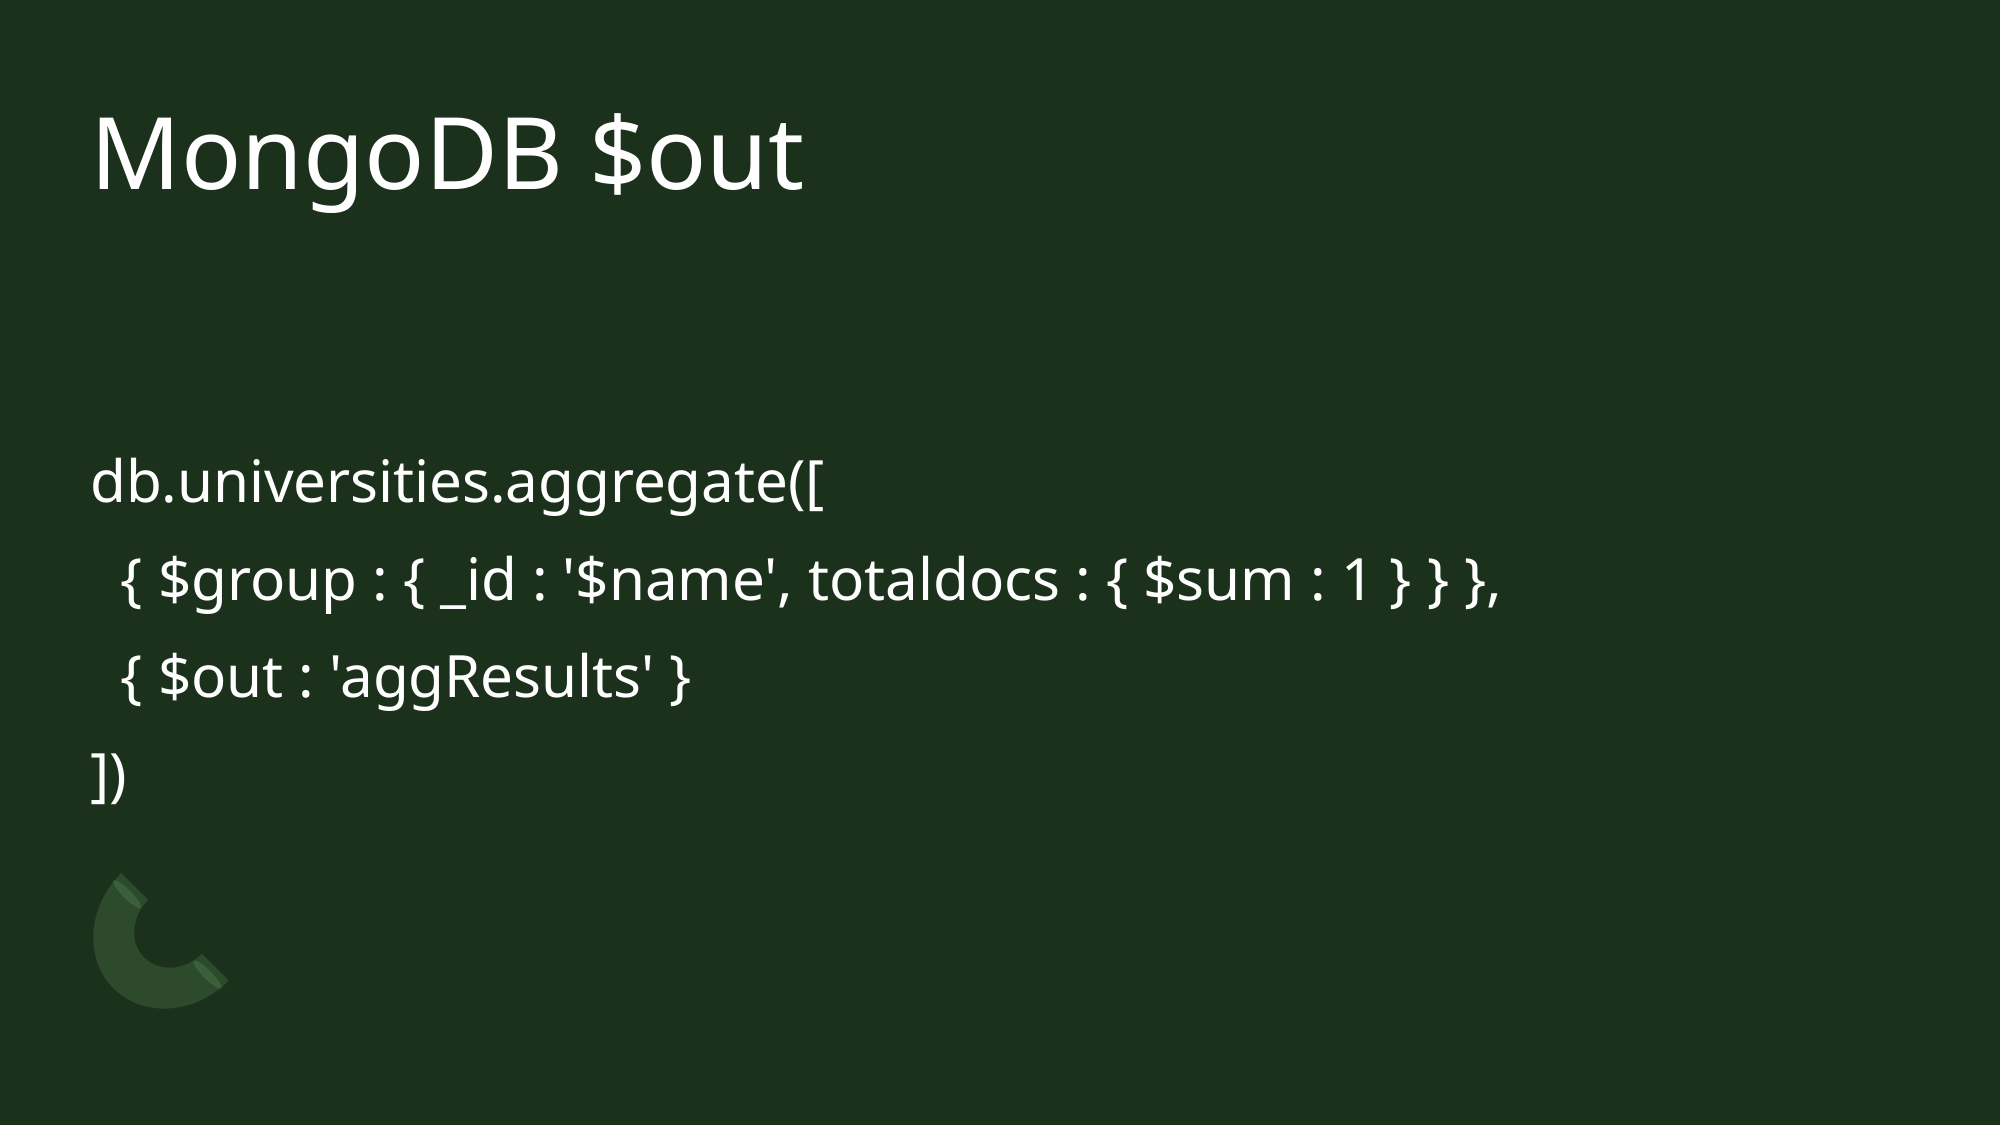

# MongoDB $out
db.universities.aggregate([
 { $group : { _id : '$name', totaldocs : { $sum : 1 } } },
 { $out : 'aggResults' }
])